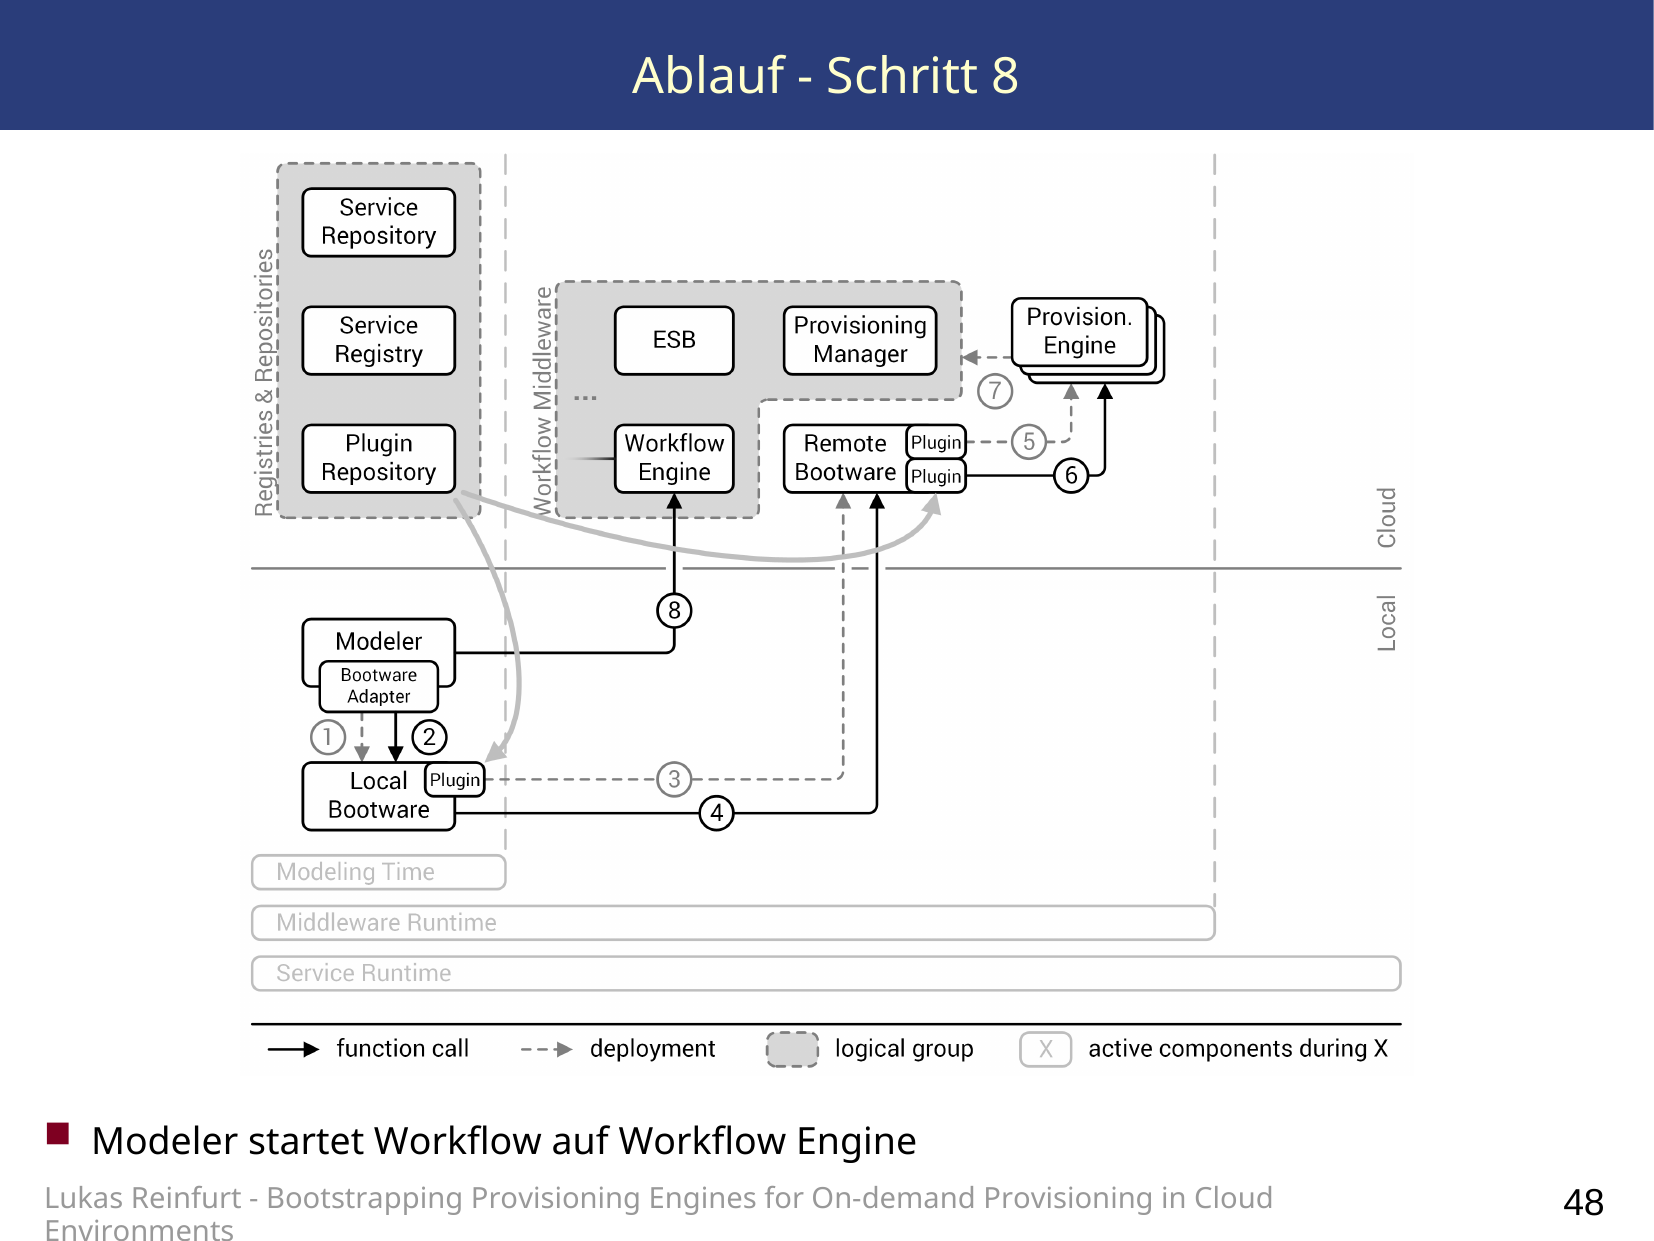

# Ablauf - Schritt 8
Modeler startet Workflow auf Workflow Engine